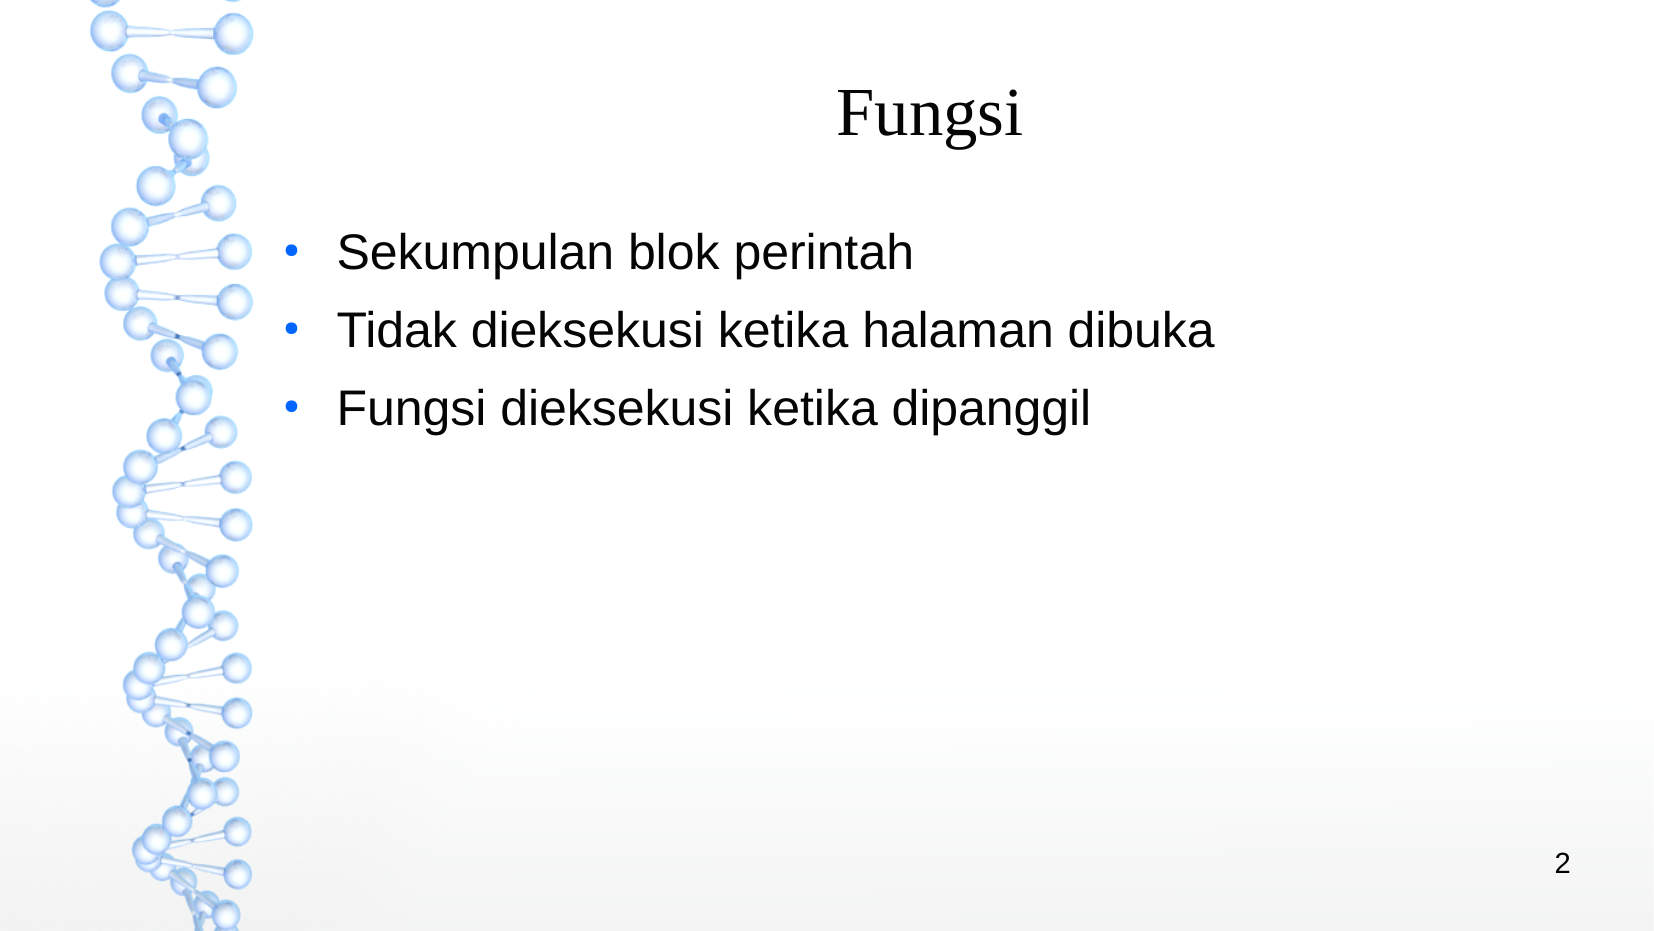

# Fungsi
Sekumpulan blok perintah
Tidak dieksekusi ketika halaman dibuka
Fungsi dieksekusi ketika dipanggil
2